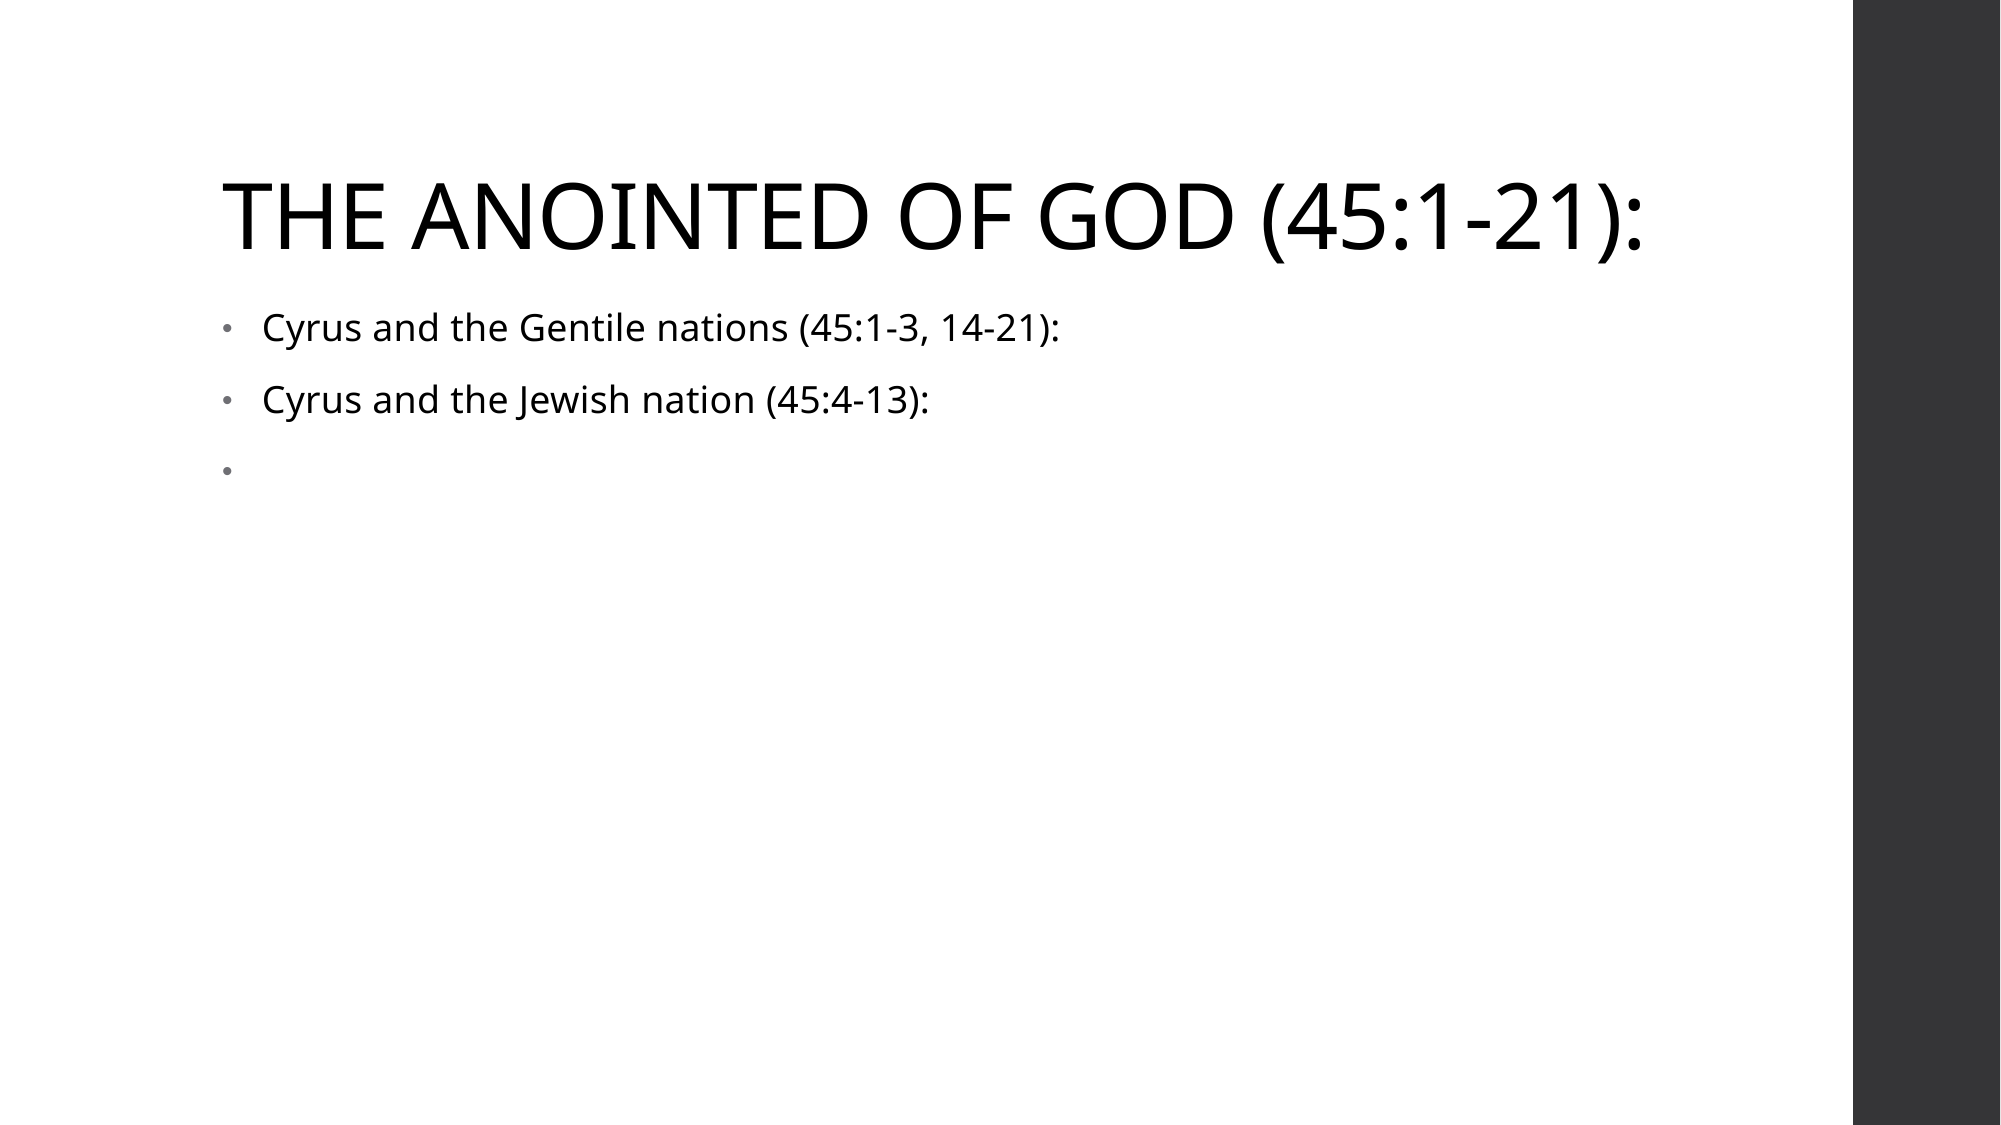

# THE ANOINTED OF GOD (45:1-21):
 Cyrus and the Gentile nations (45:1-3, 14-21):
 Cyrus and the Jewish nation (45:4-13):